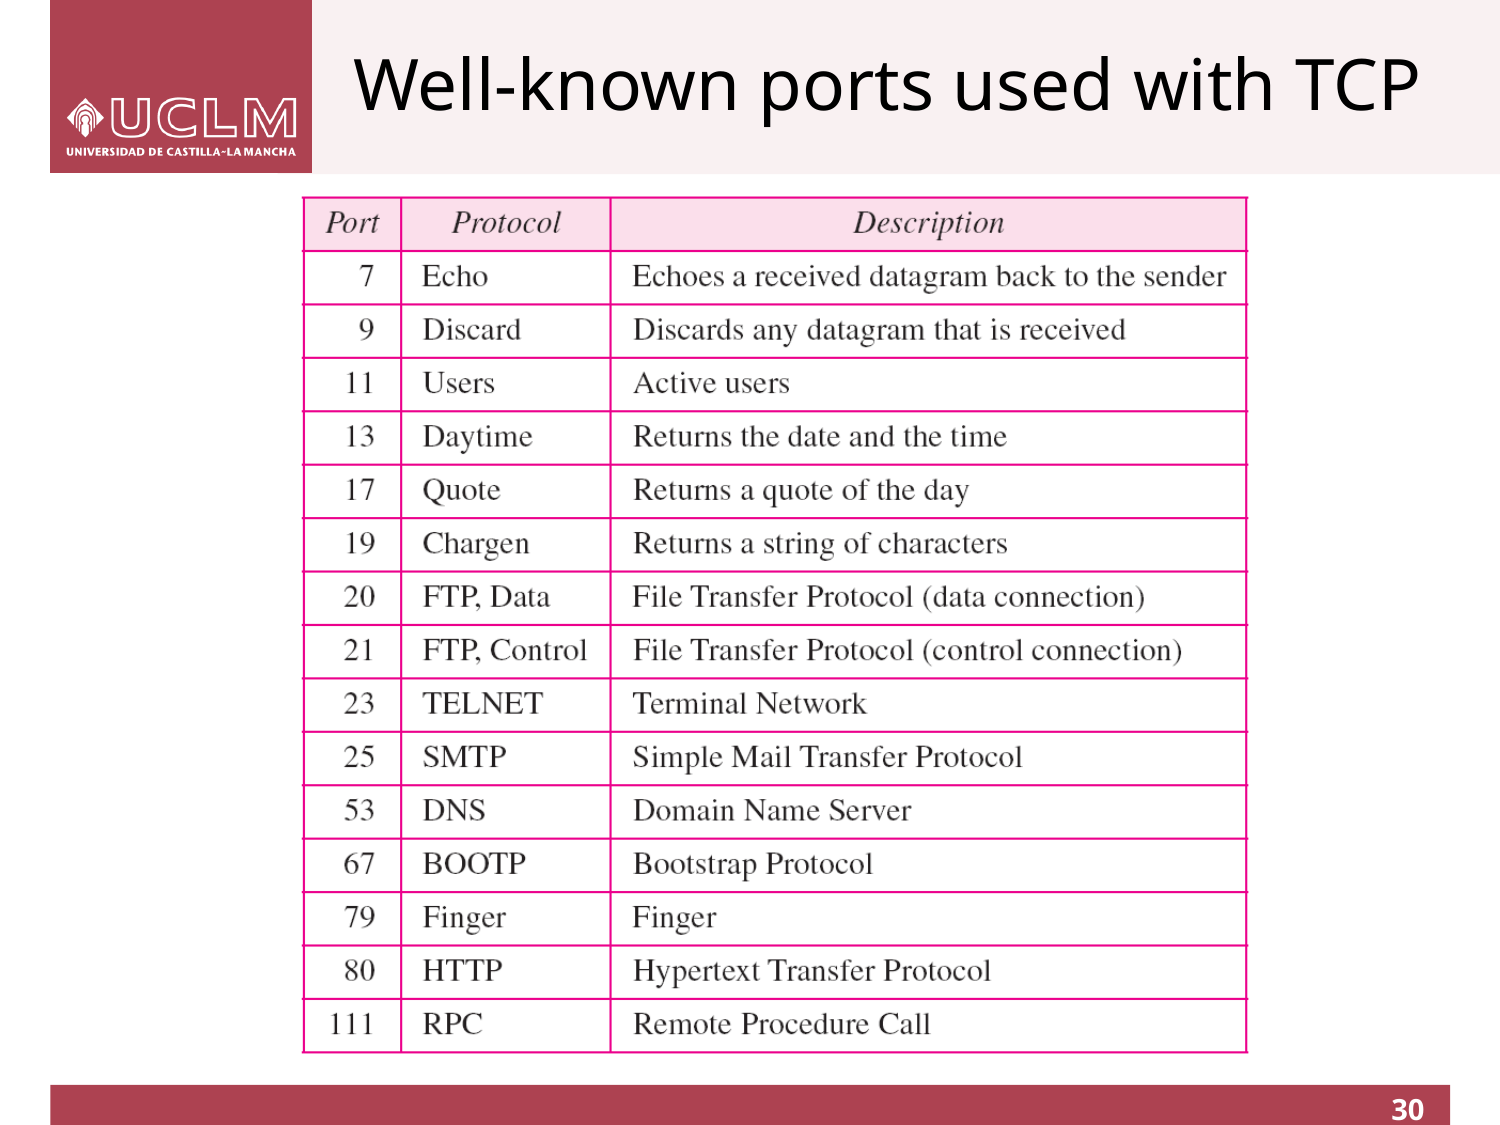

# Well-known ports used with TCP
30